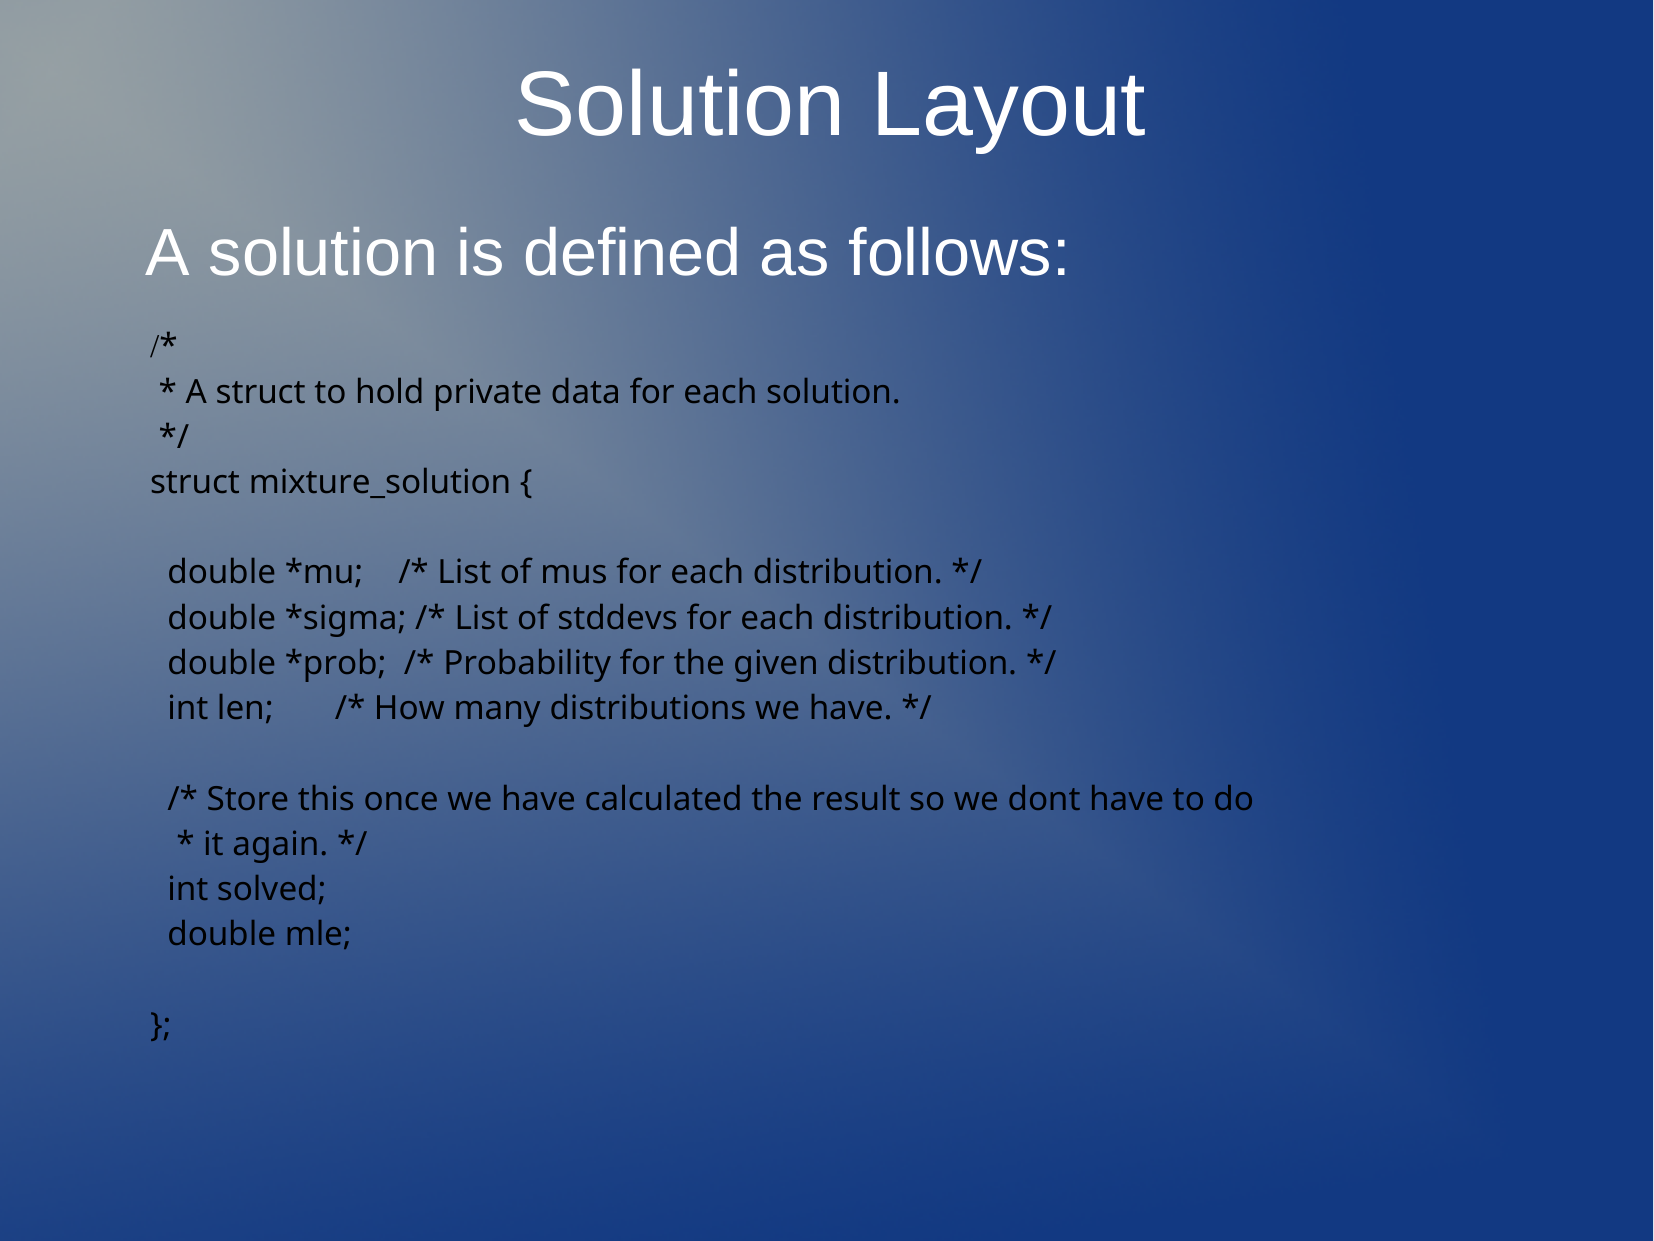

# Solution Layout
A solution is defined as follows:
/*
 * A struct to hold private data for each solution.
 */
struct mixture_solution {
 double *mu; /* List of mus for each distribution. */
 double *sigma; /* List of stddevs for each distribution. */
 double *prob; /* Probability for the given distribution. */
 int len; /* How many distributions we have. */
 /* Store this once we have calculated the result so we dont have to do
 * it again. */
 int solved;
 double mle;
};